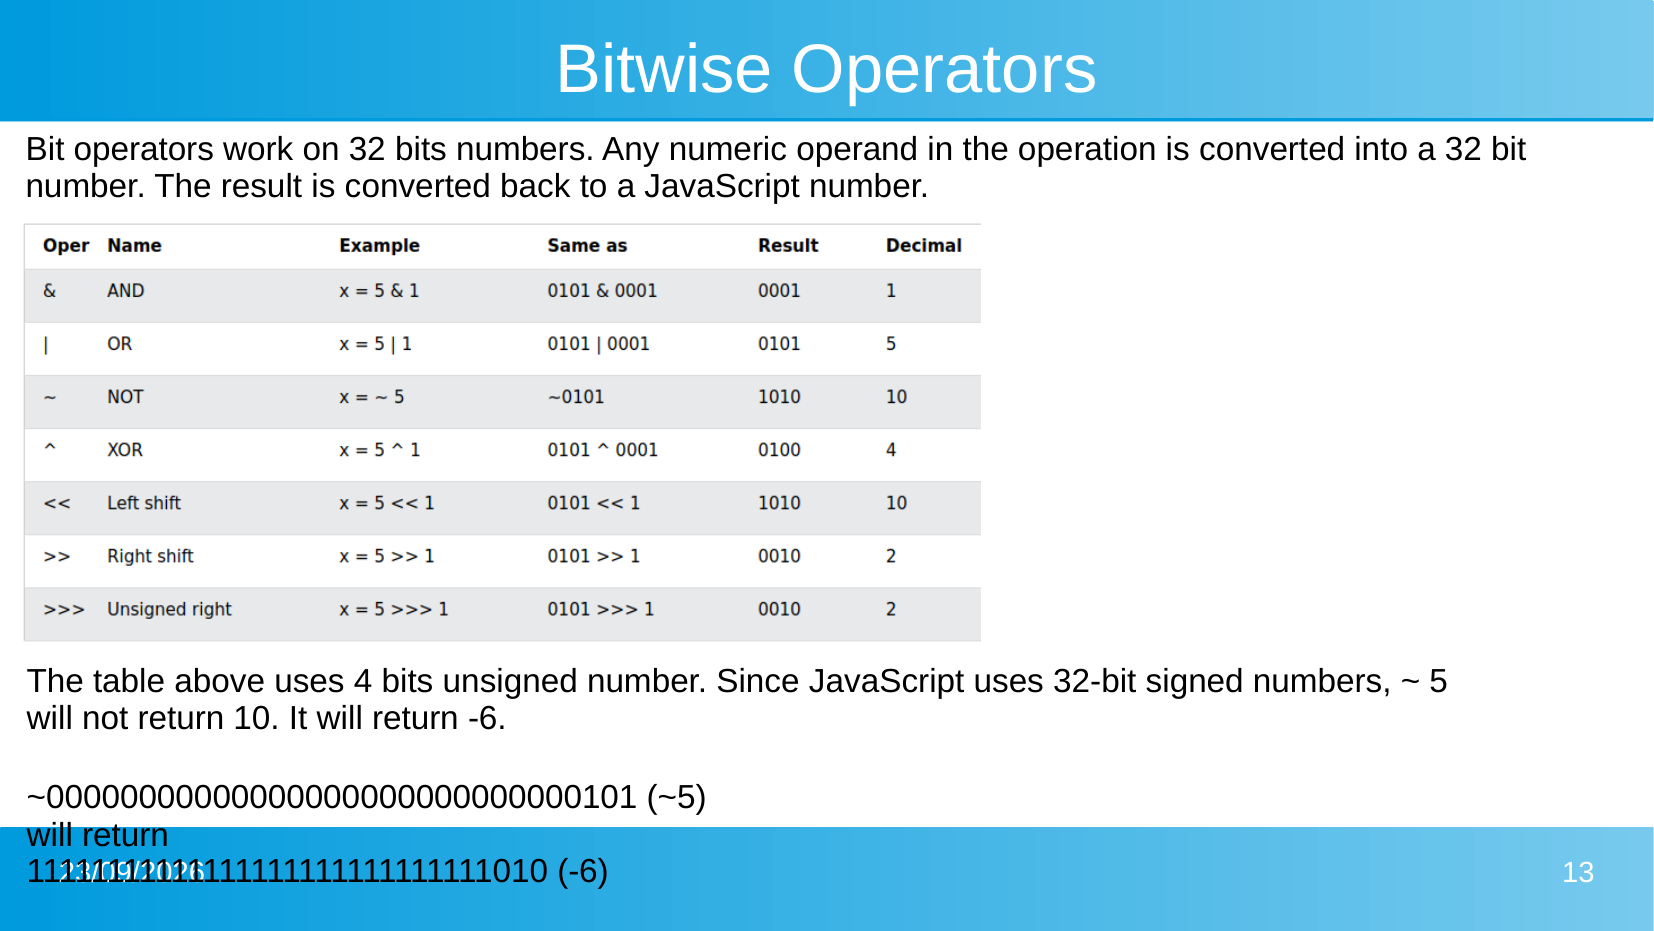

# Bitwise Operators
Bit operators work on 32 bits numbers. Any numeric operand in the operation is converted into a 32 bit number. The result is converted back to a JavaScript number.
The table above uses 4 bits unsigned number. Since JavaScript uses 32-bit signed numbers, ~ 5 will not return 10. It will return -6.
~00000000000000000000000000000101 (~5)
will return
11111111111111111111111111111010 (-6)
13